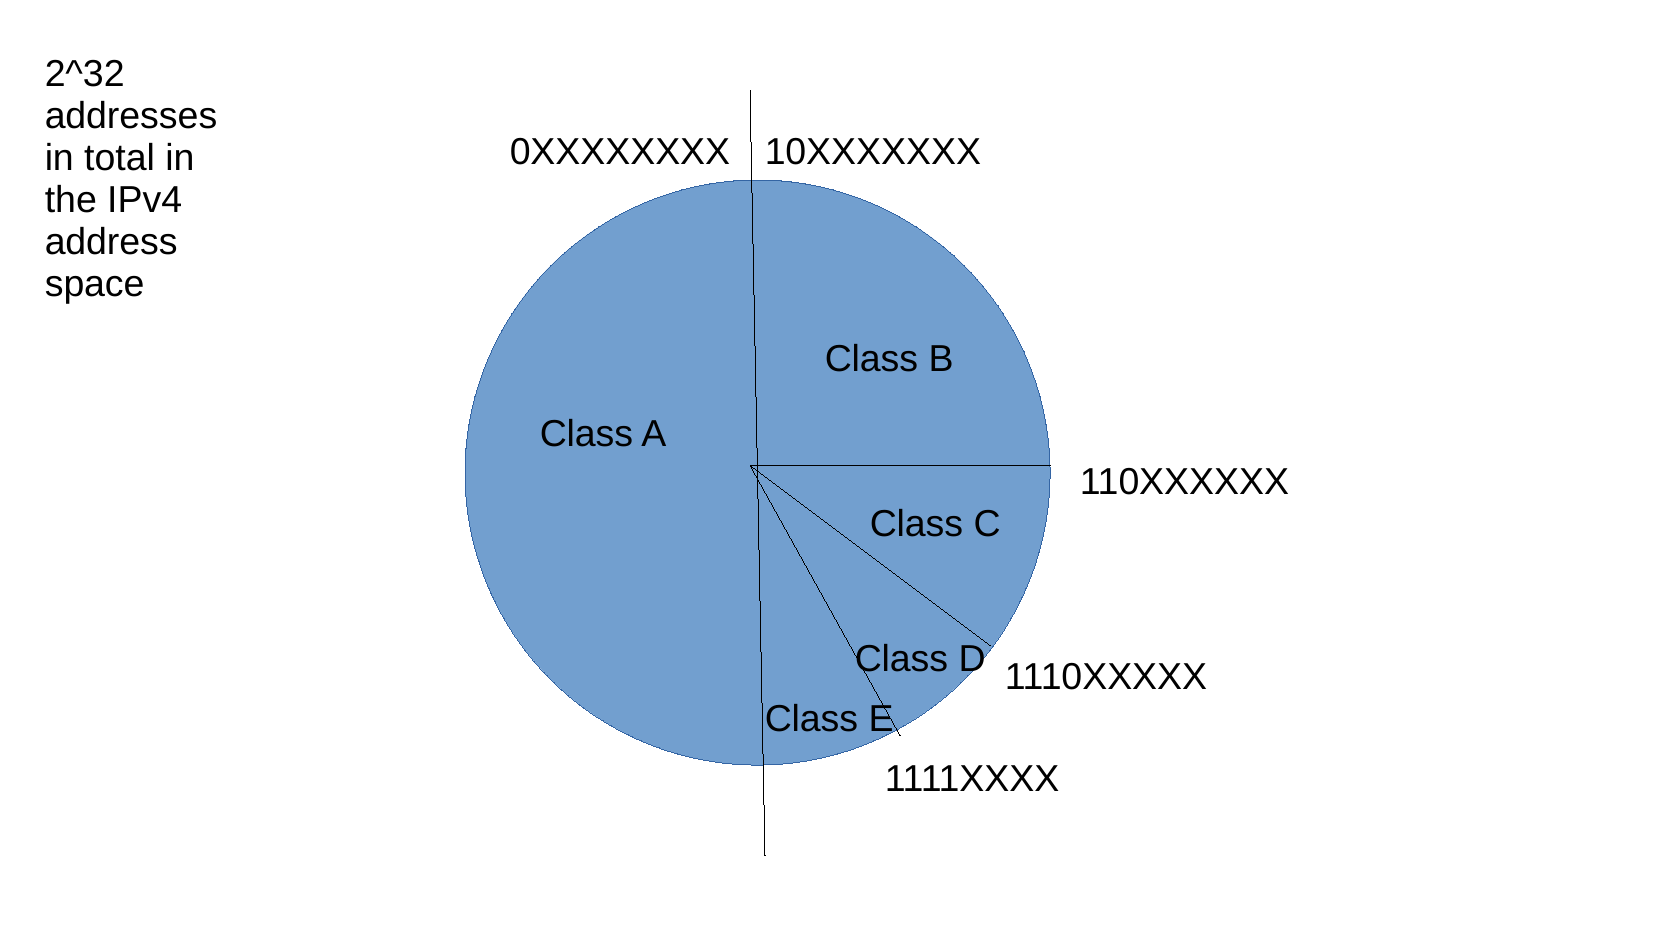

2^32 addresses in total in the IPv4 address space
0XXXXXXXX
10XXXXXXX
Class B
Class A
110XXXXXX
Class C
Class D
1110XXXXX
Class E
1111XXXX